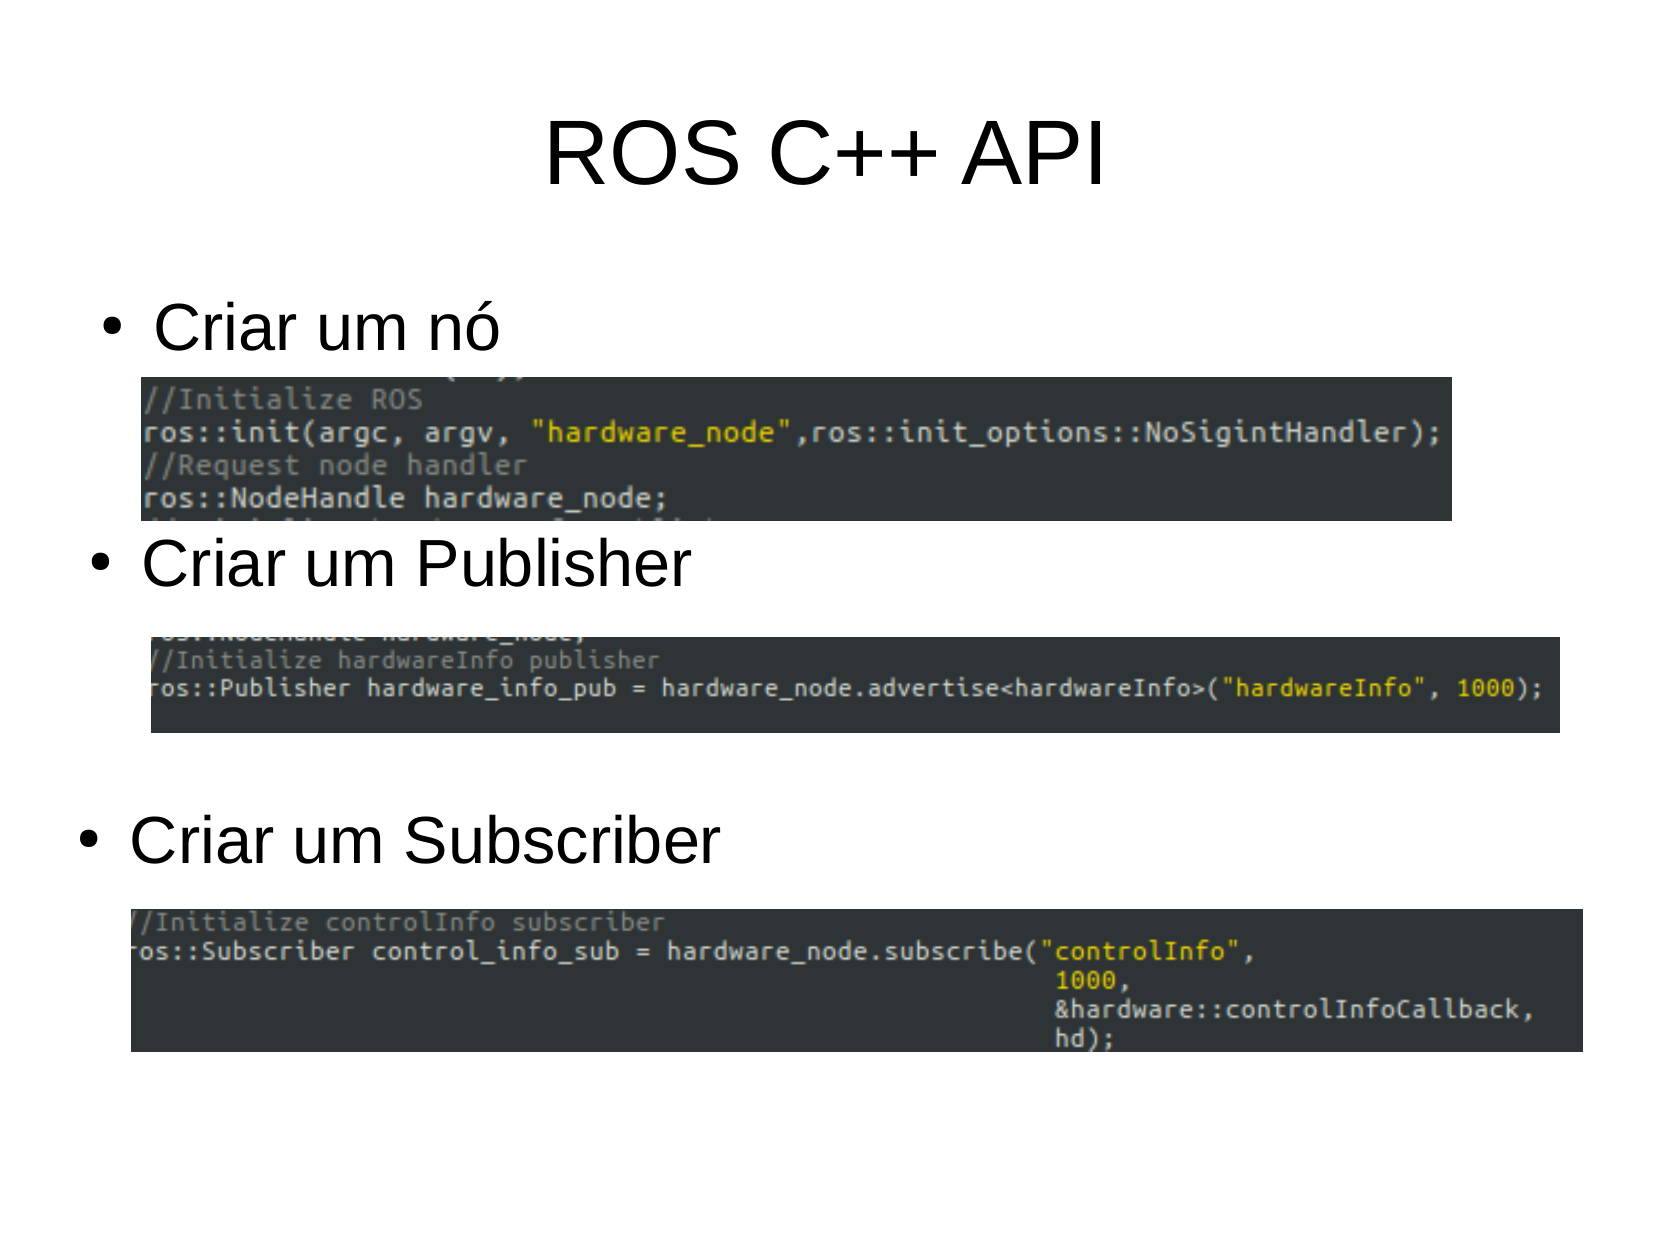

# ROS C++ API
Criar um nó
Criar um Publisher
Criar um Subscriber